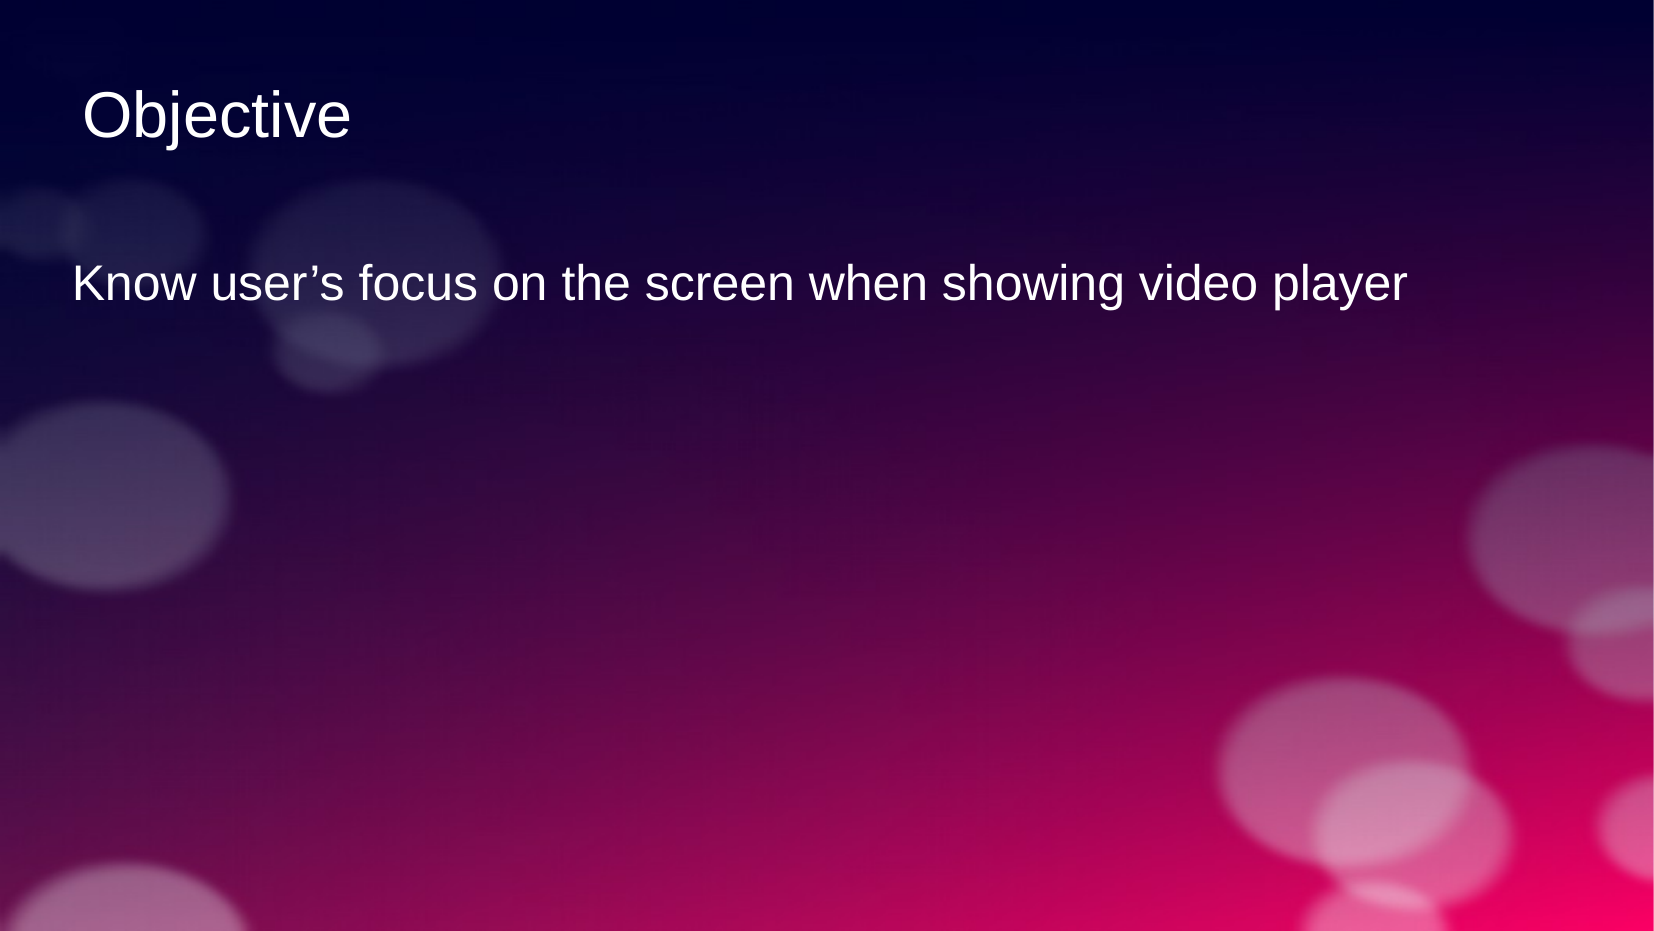

# Objective
Know user’s focus on the screen when showing video player